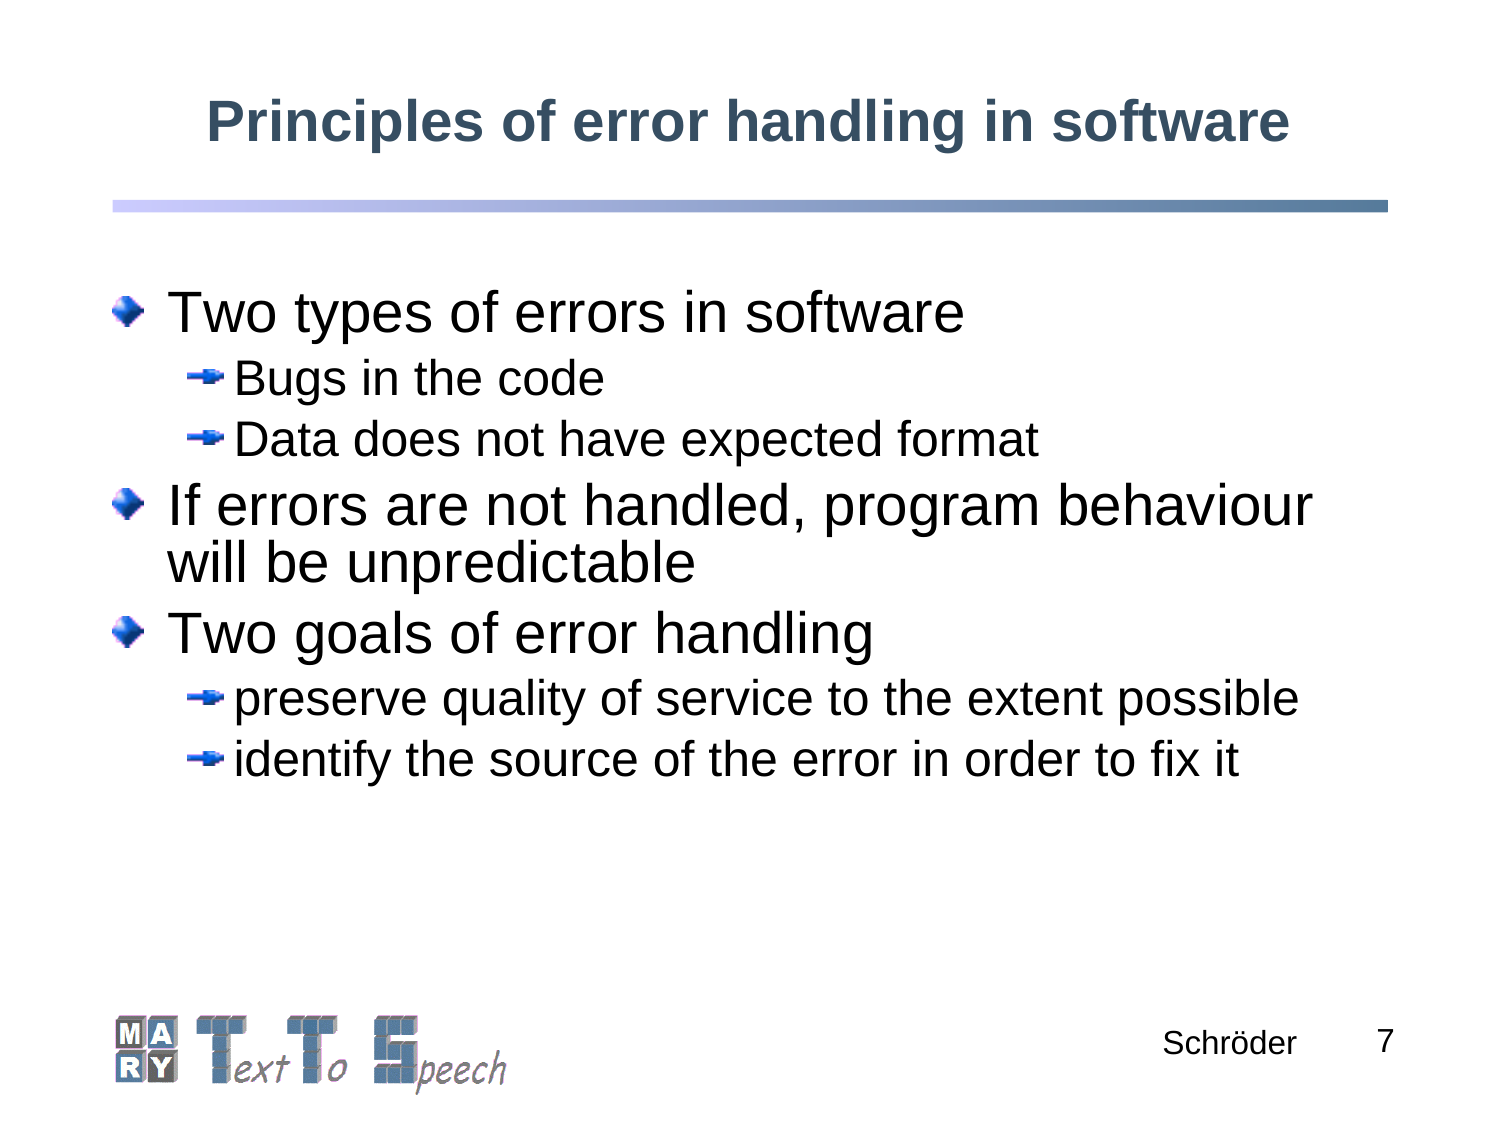

# Principles of error handling in software
Two types of errors in software
Bugs in the code
Data does not have expected format
If errors are not handled, program behaviour will be unpredictable
Two goals of error handling
preserve quality of service to the extent possible
identify the source of the error in order to fix it